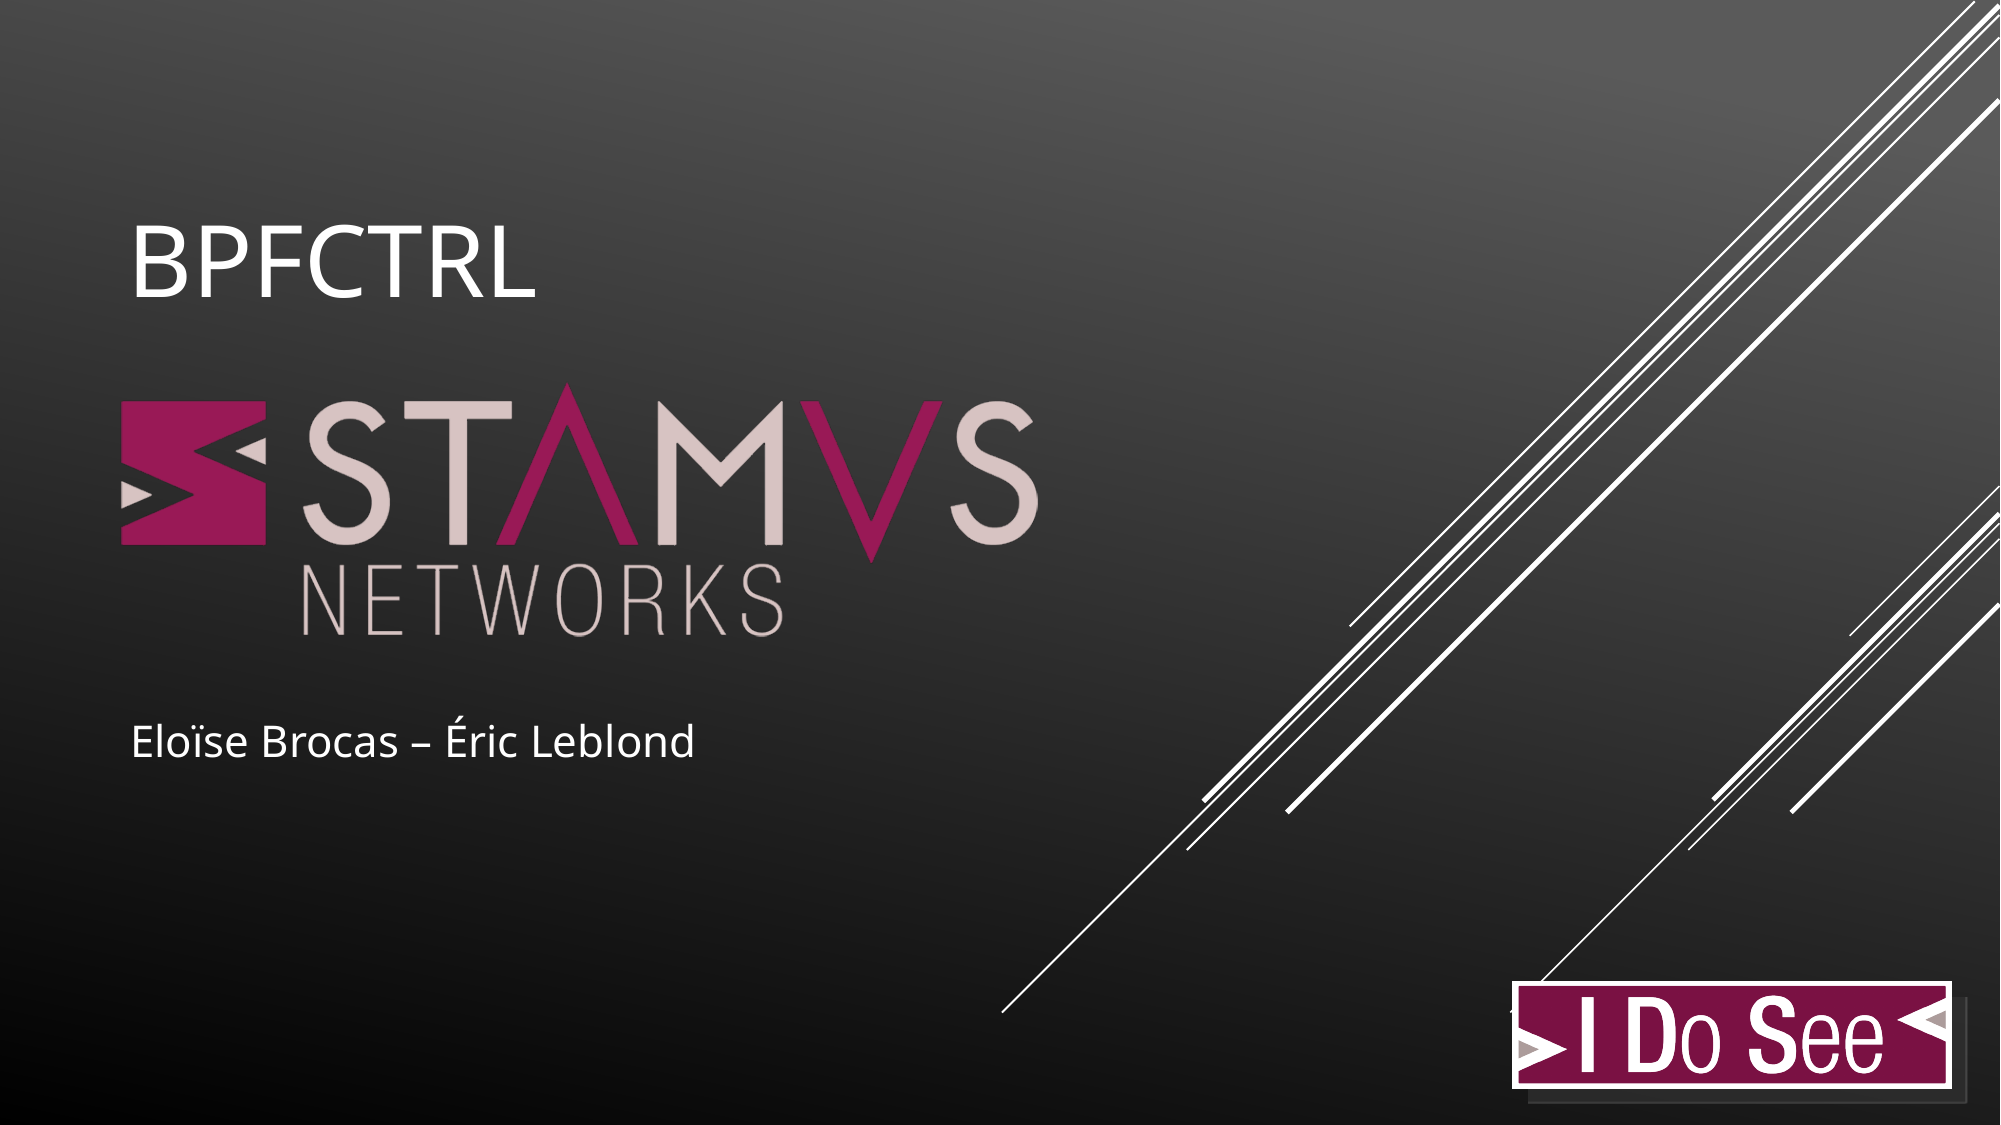

# BPFCTRL
Eloïse Brocas – Éric Leblond